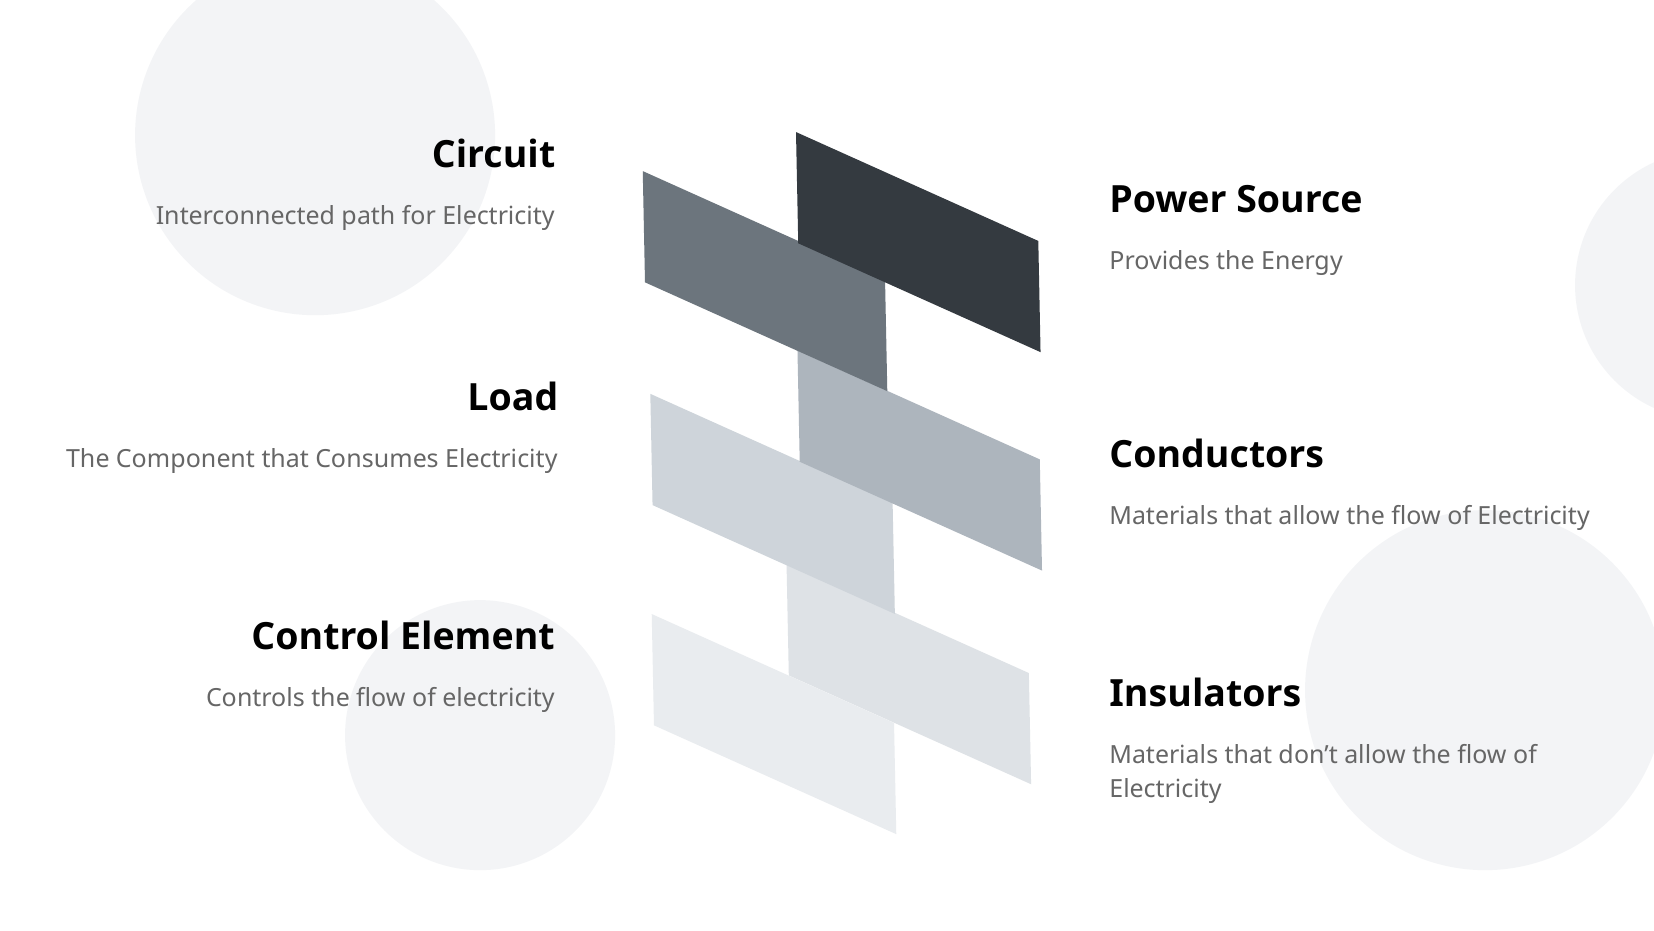

Circuit
Power Source
Interconnected path for Electricity
Provides the Energy
Load
Conductors
The Component that Consumes Electricity
Materials that allow the flow of Electricity
Control Element
Insulators
Controls the flow of electricity
Materials that don’t allow the flow of Electricity